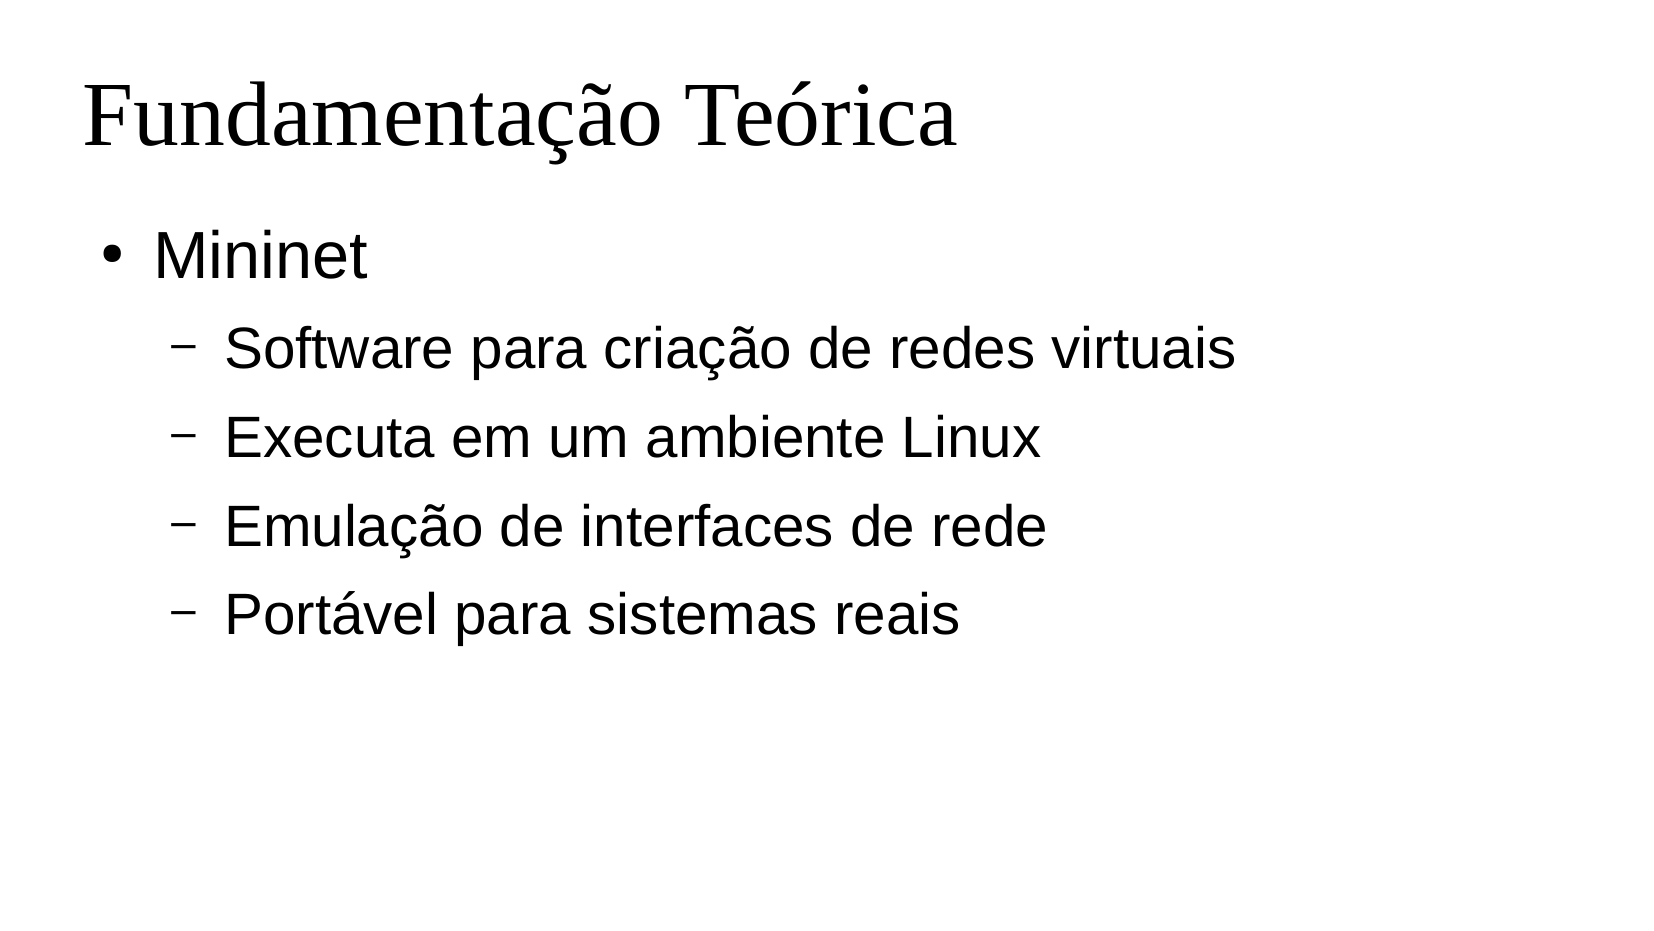

# Fundamentação Teórica
Mininet
Software para criação de redes virtuais
Executa em um ambiente Linux
Emulação de interfaces de rede
Portável para sistemas reais